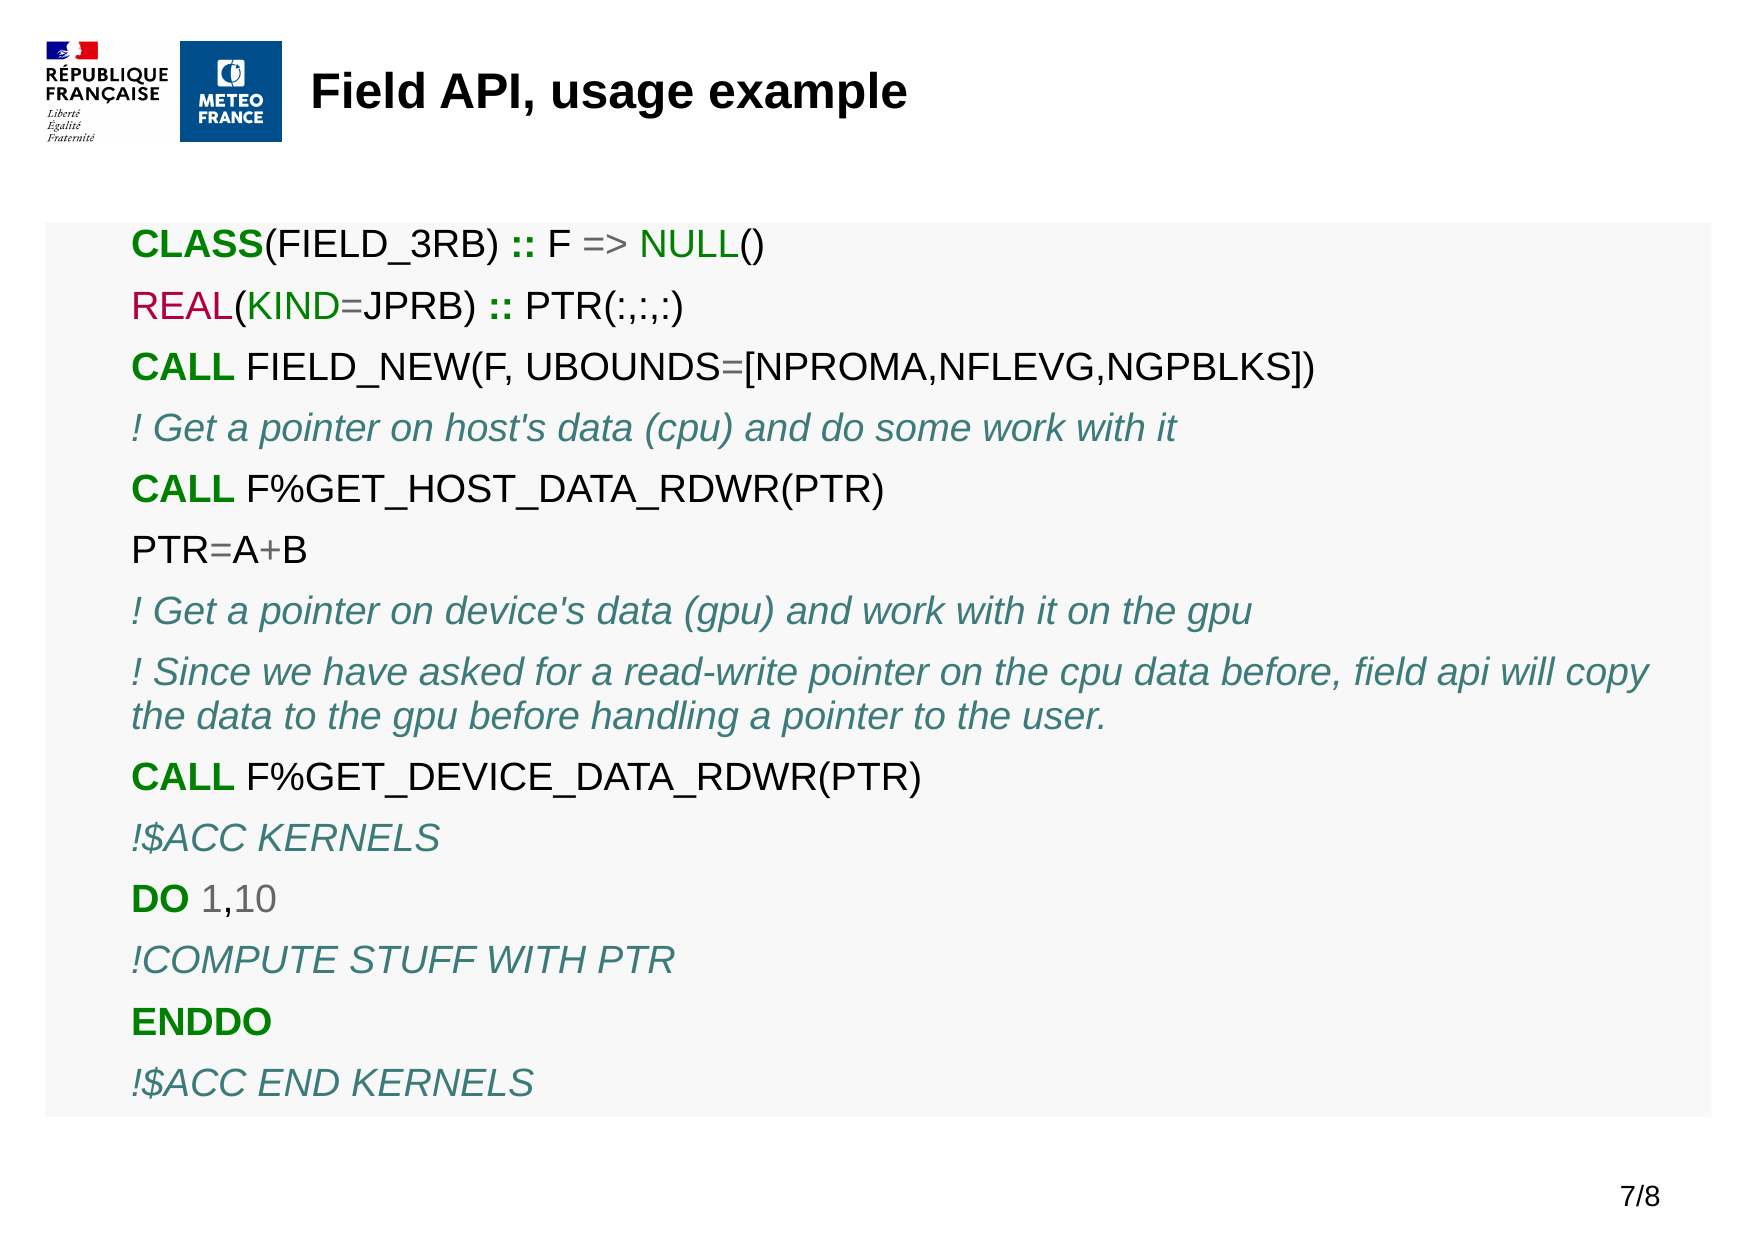

# Field API, usage example
CLASS(FIELD_3RB) :: F => NULL()
REAL(KIND=JPRB) :: PTR(:,:,:)
CALL FIELD_NEW(F, UBOUNDS=[NPROMA,NFLEVG,NGPBLKS])
! Get a pointer on host's data (cpu) and do some work with it
CALL F%GET_HOST_DATA_RDWR(PTR)
PTR=A+B
! Get a pointer on device's data (gpu) and work with it on the gpu
! Since we have asked for a read-write pointer on the cpu data before, field api will copy the data to the gpu before handling a pointer to the user.
CALL F%GET_DEVICE_DATA_RDWR(PTR)
!$ACC KERNELS
DO 1,10
!COMPUTE STUFF WITH PTR
ENDDO
!$ACC END KERNELS
7